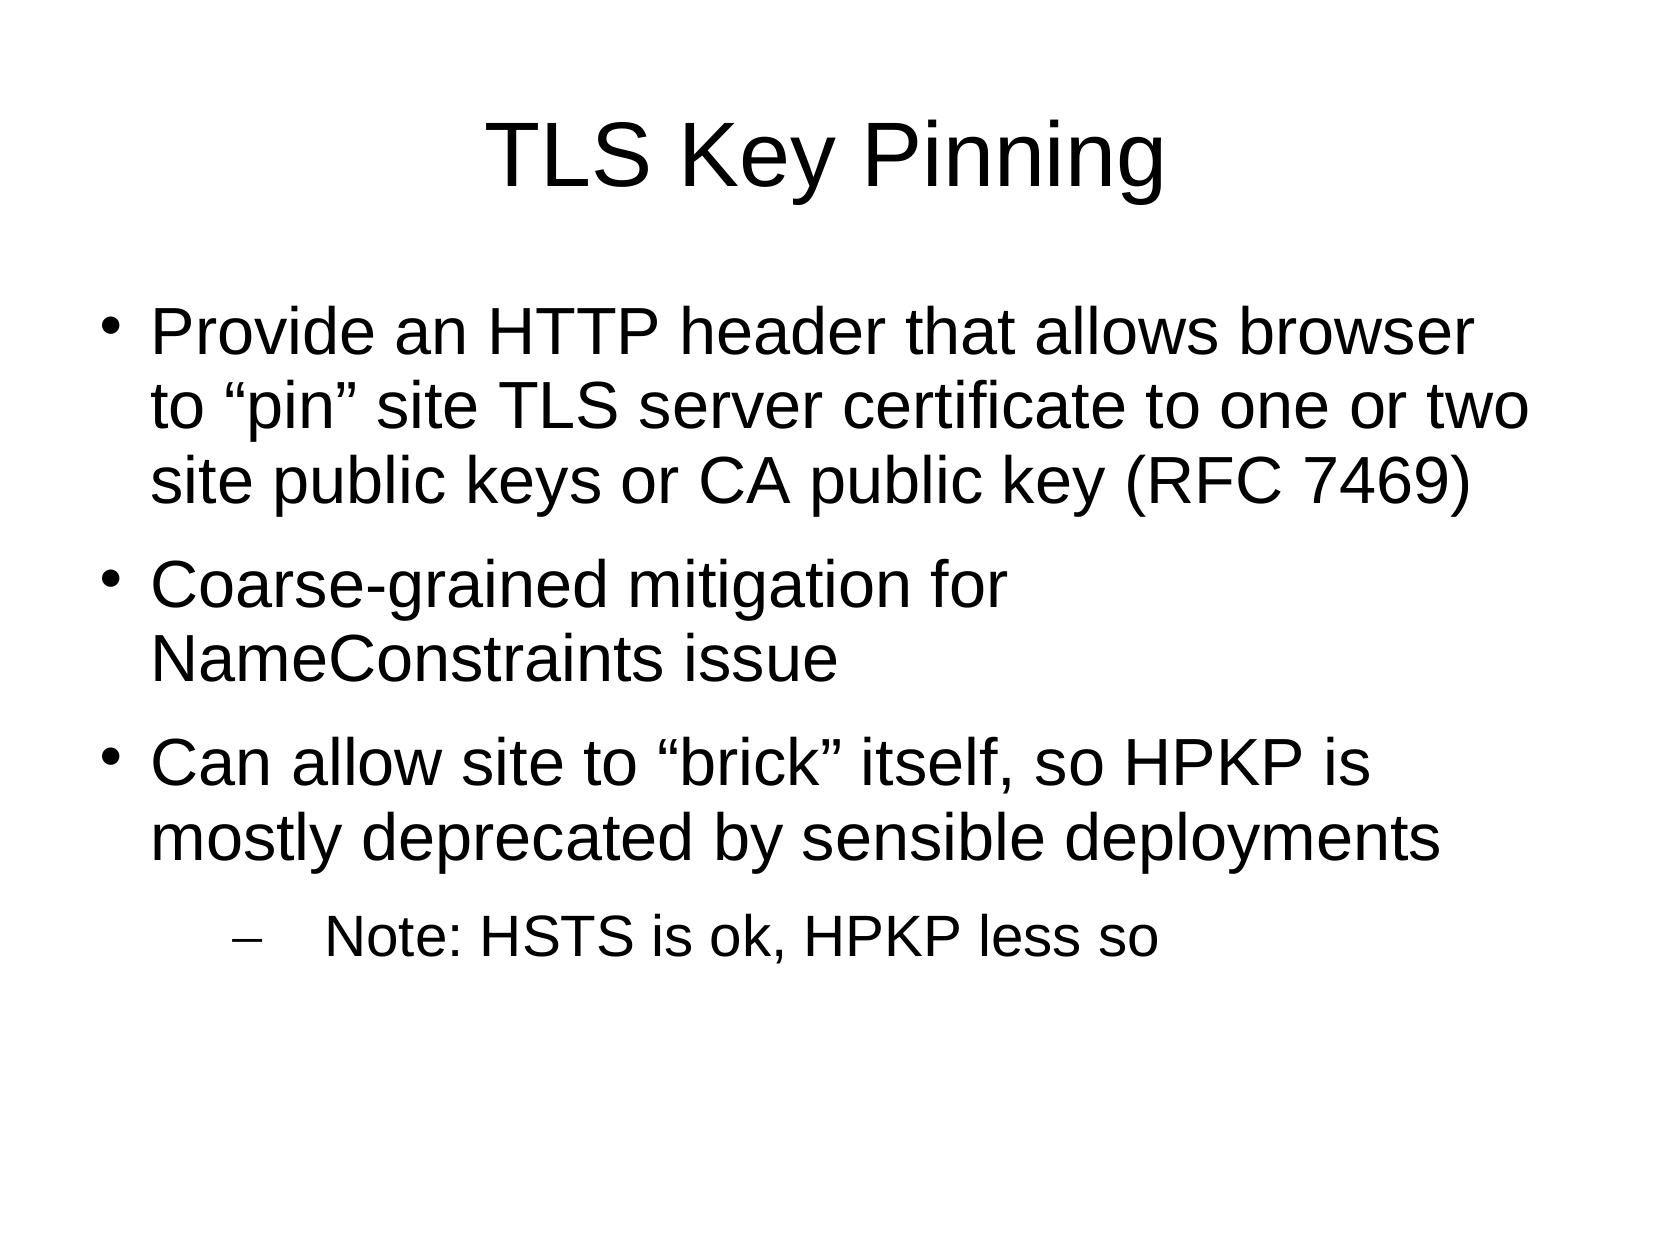

# TLS Key Pinning
Provide an HTTP header that allows browser to “pin” site TLS server certificate to one or two site public keys or CA public key (RFC 7469)
Coarse-grained mitigation for NameConstraints issue
Can allow site to “brick” itself, so HPKP is mostly deprecated by sensible deployments
Note: HSTS is ok, HPKP less so